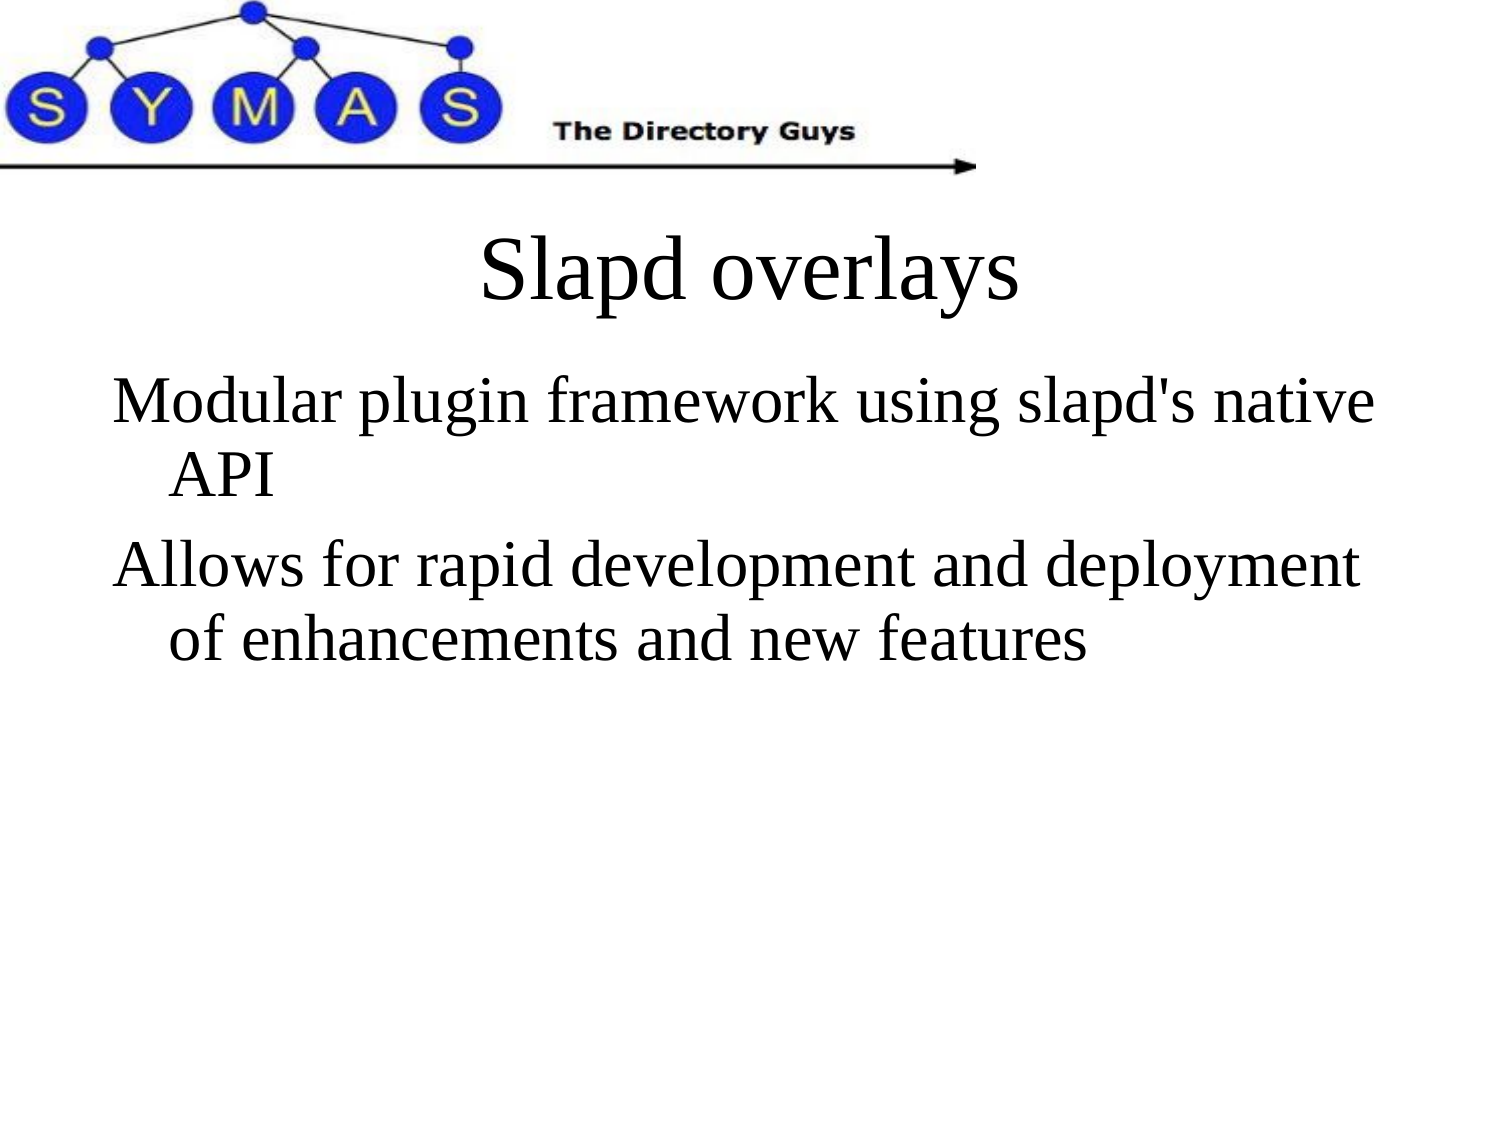

# Slapd overlays
Modular plugin framework using slapd's native API
Allows for rapid development and deployment of enhancements and new features